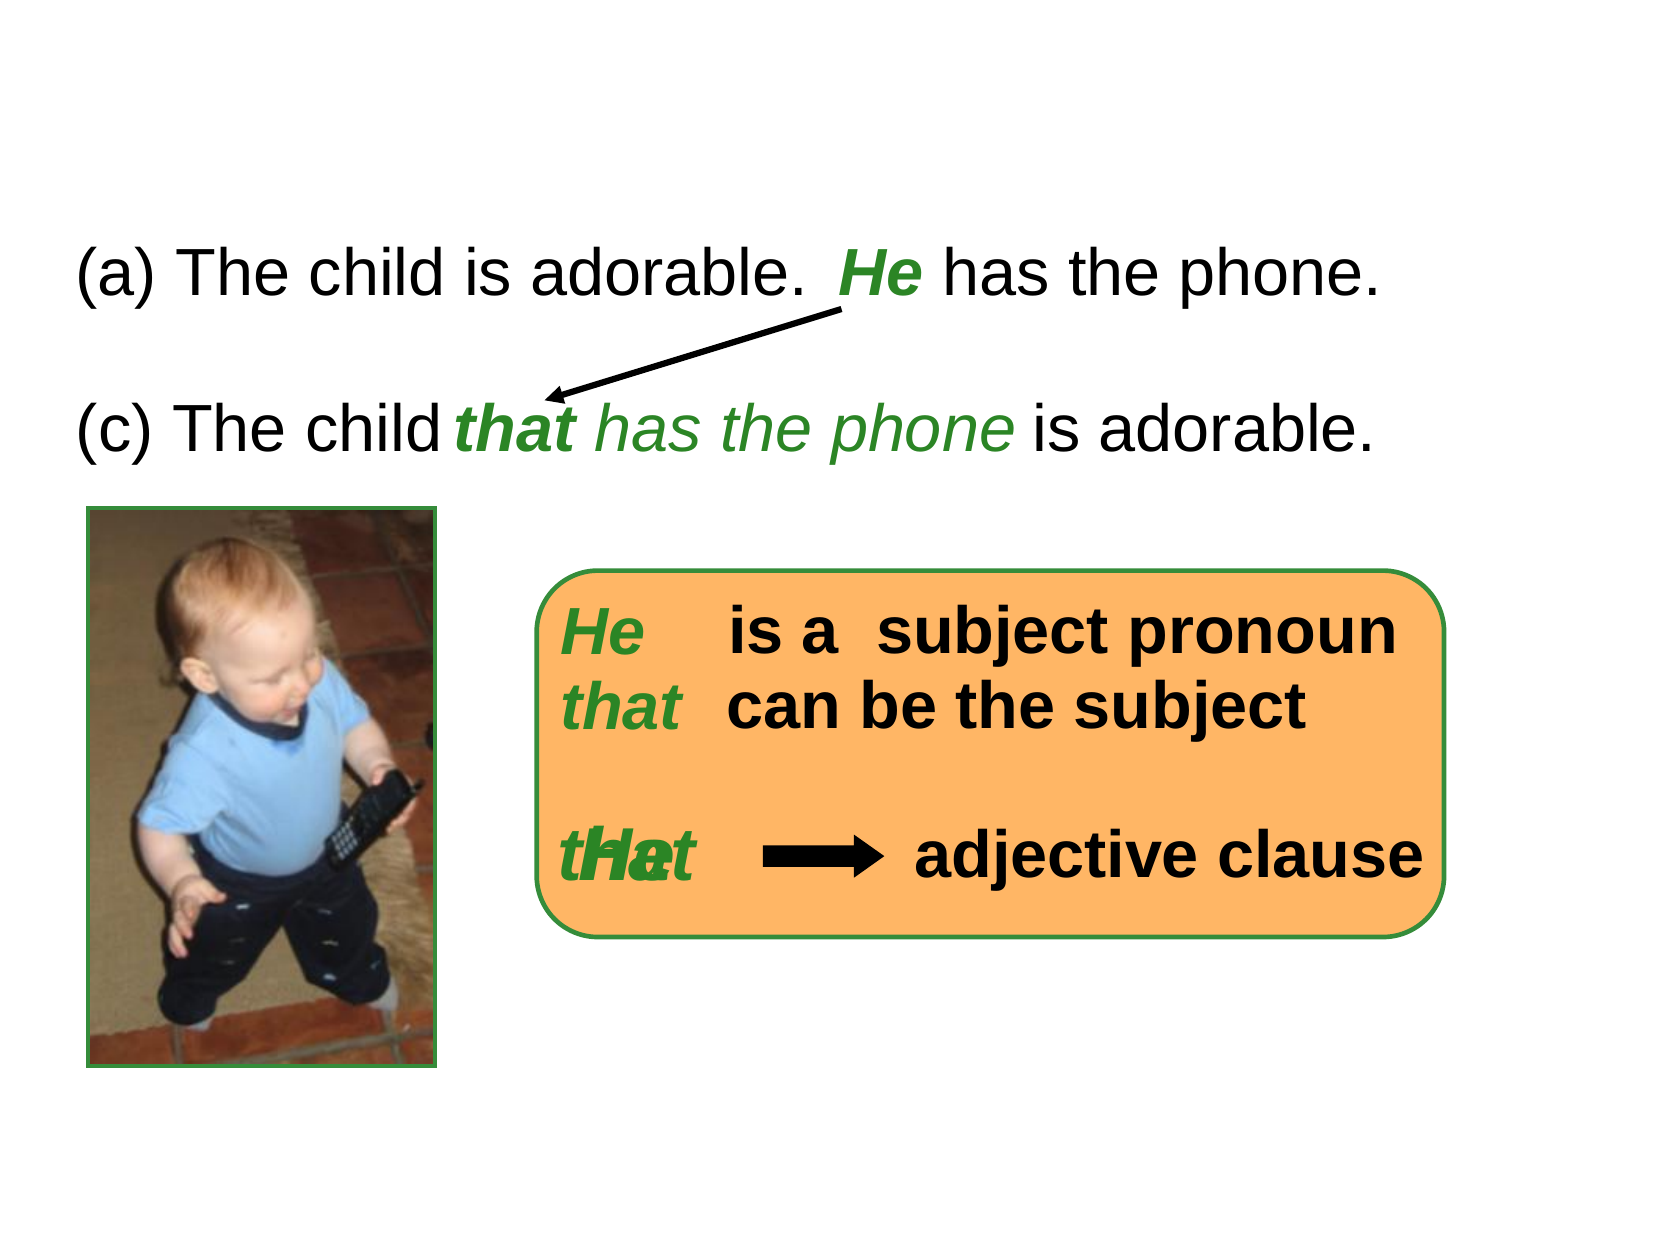

12-3 USING WHO, WHO(M), AND THAT IN ADJECTIVE
 CLAUSES
(a) The child is adorable.
He has the phone.
(c) The child is adorable.
that has the phone
	is a subject pronoun
He
 can be the subject
that
that
He
adjective clause